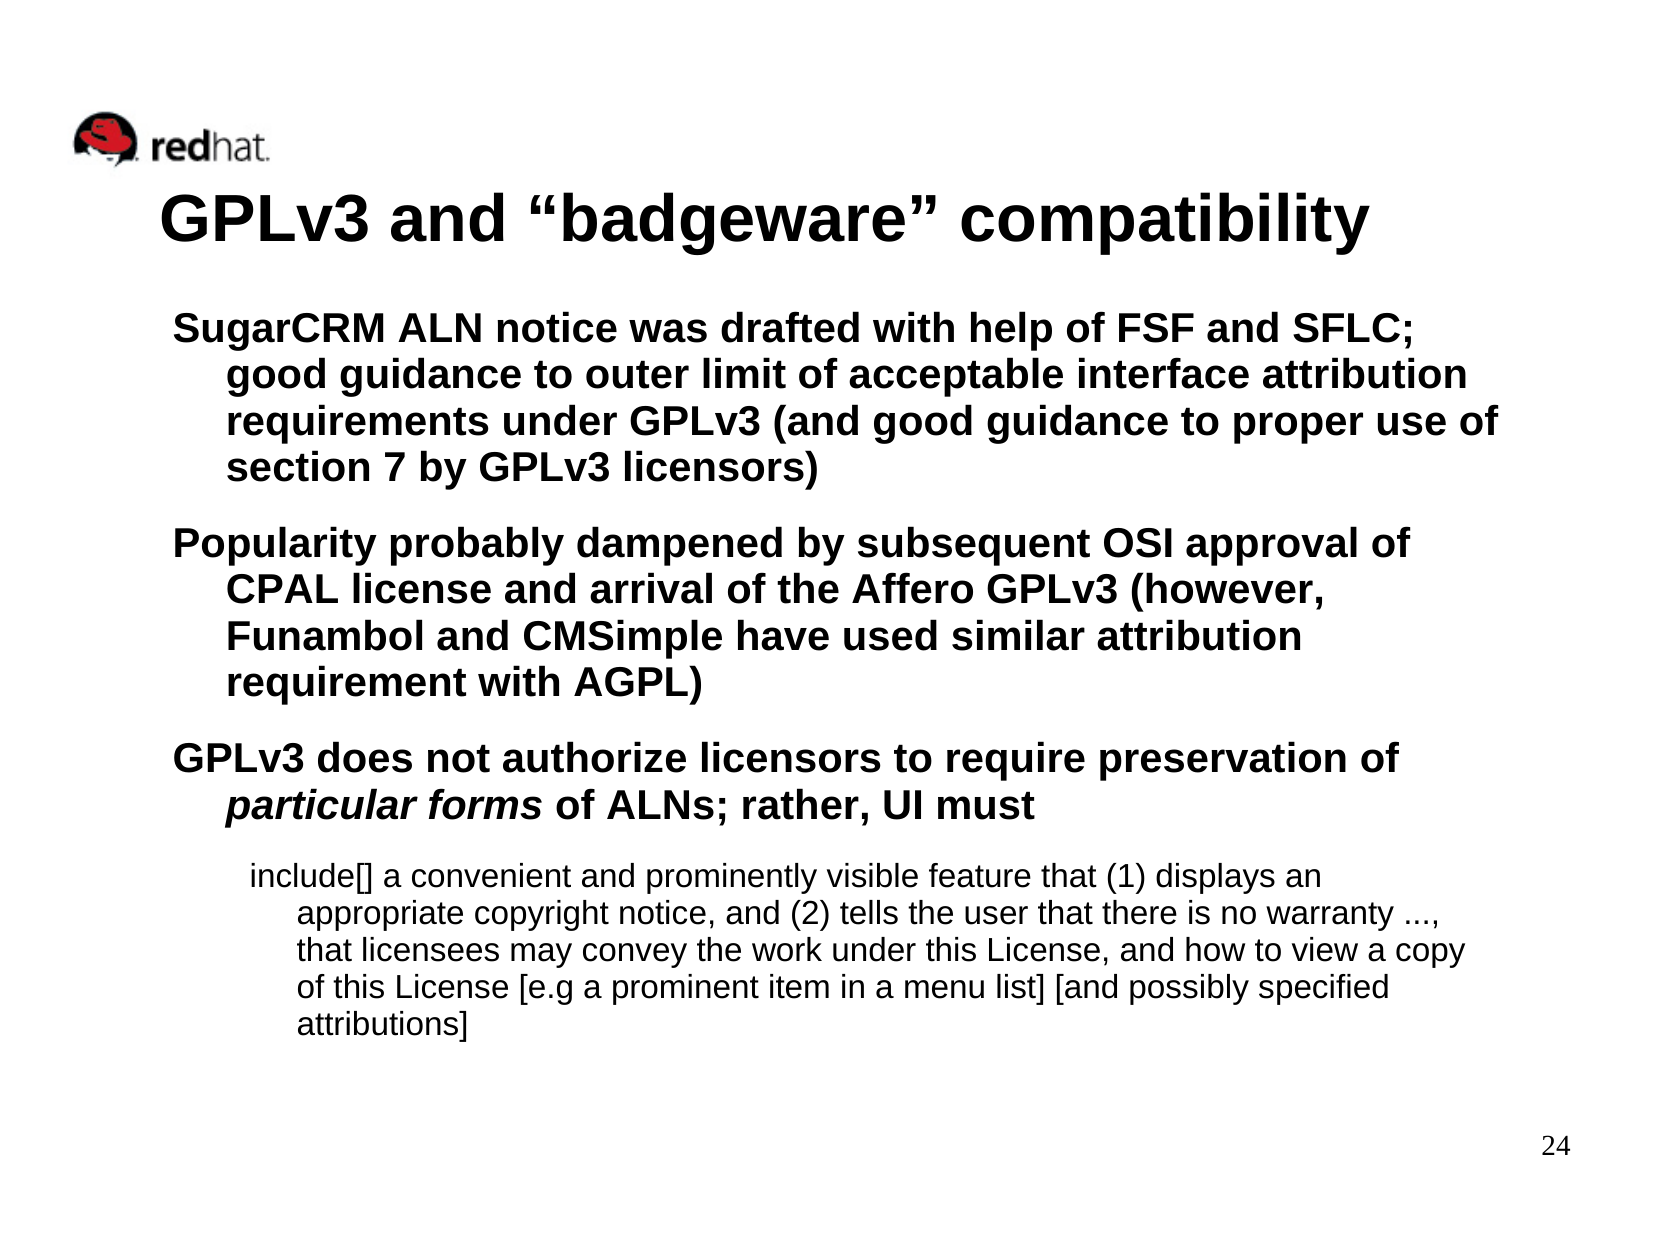

# GPLv3 and “badgeware” compatibility
SugarCRM ALN notice was drafted with help of FSF and SFLC; good guidance to outer limit of acceptable interface attribution requirements under GPLv3 (and good guidance to proper use of section 7 by GPLv3 licensors)
Popularity probably dampened by subsequent OSI approval of CPAL license and arrival of the Affero GPLv3 (however, Funambol and CMSimple have used similar attribution requirement with AGPL)
GPLv3 does not authorize licensors to require preservation of particular forms of ALNs; rather, UI must
include[] a convenient and prominently visible feature that (1) displays an appropriate copyright notice, and (2) tells the user that there is no warranty ..., that licensees may convey the work under this License, and how to view a copy of this License [e.g a prominent item in a menu list] [and possibly specified attributions]
24